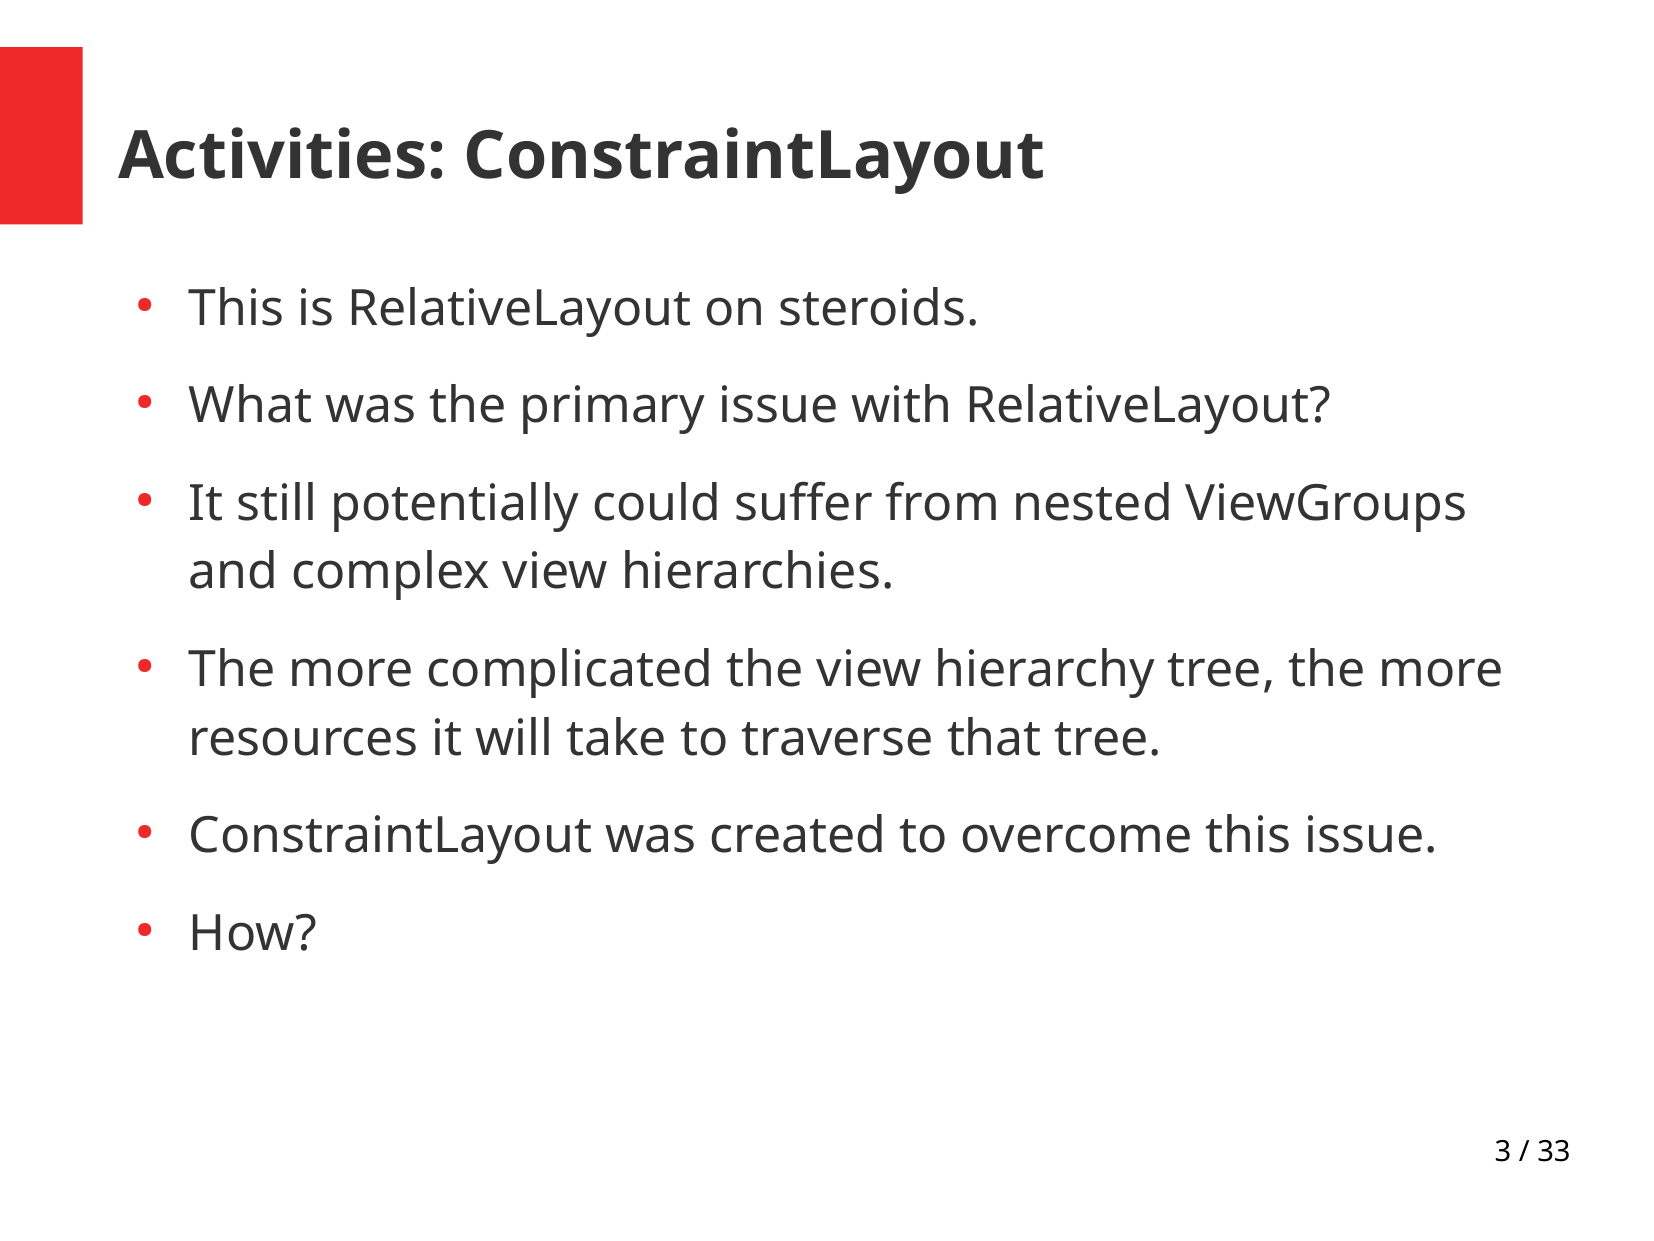

# Activities: ConstraintLayout
This is RelativeLayout on steroids.
What was the primary issue with RelativeLayout?
It still potentially could suffer from nested ViewGroups and complex view hierarchies.
The more complicated the view hierarchy tree, the more resources it will take to traverse that tree.
ConstraintLayout was created to overcome this issue.
How?
3